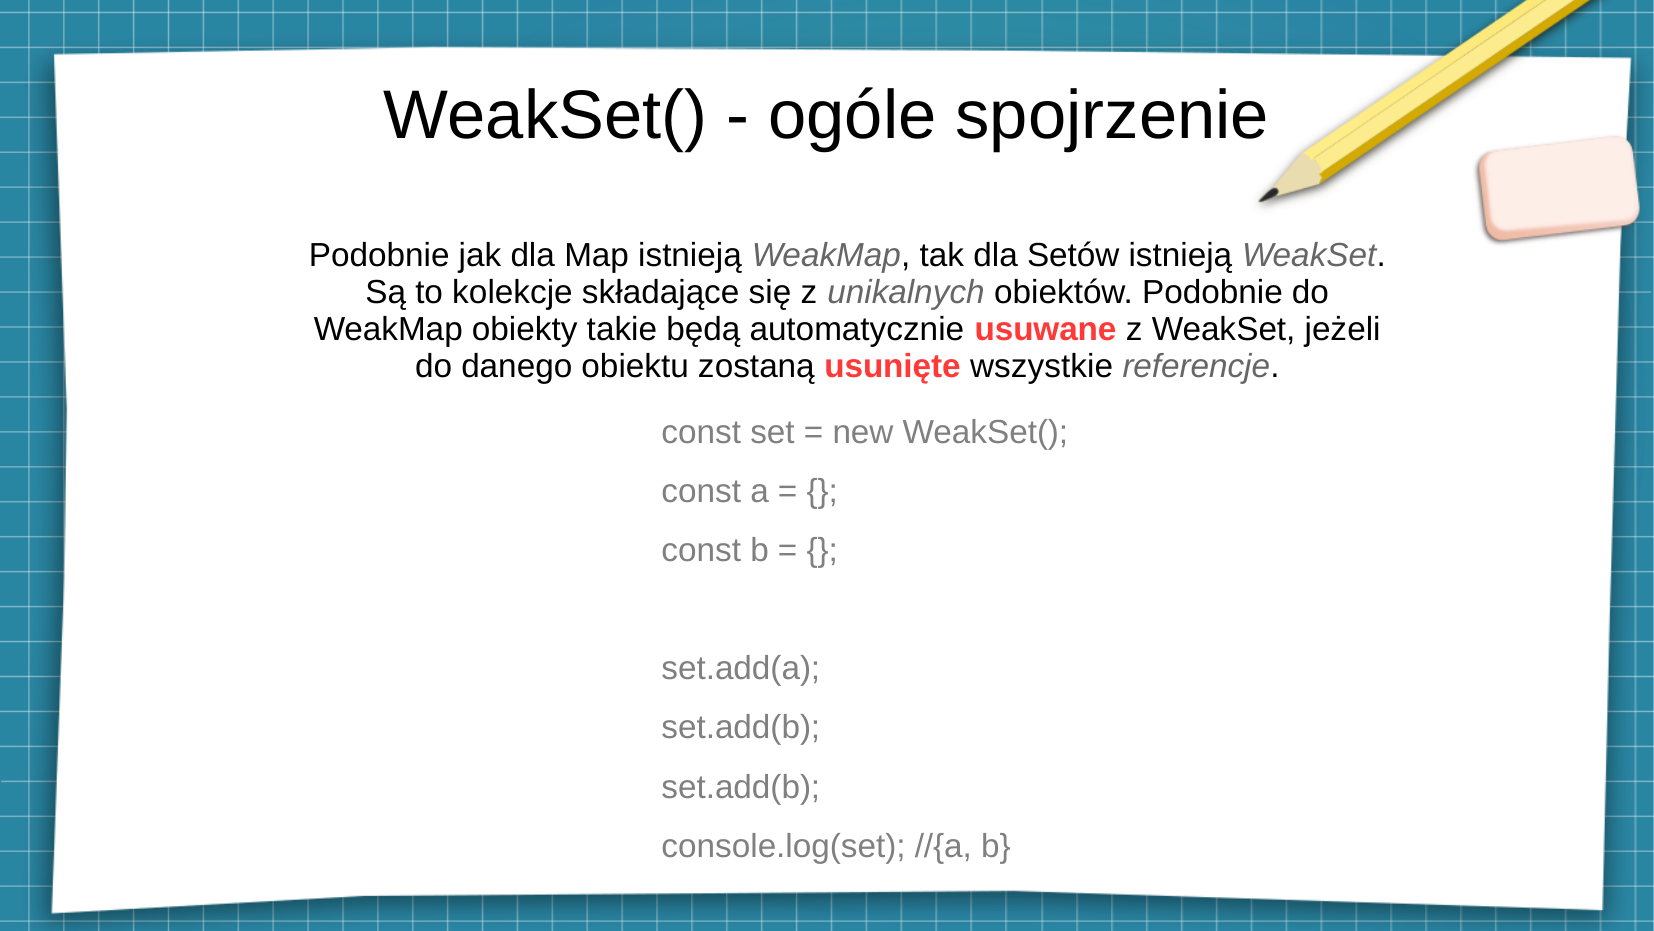

# WeakSet() - ogóle spojrzenie
Podobnie jak dla Map istnieją WeakMap, tak dla Setów istnieją WeakSet. Są to kolekcje składające się z unikalnych obiektów. Podobnie do WeakMap obiekty takie będą automatycznie usuwane z WeakSet, jeżeli do danego obiektu zostaną usunięte wszystkie referencje.
const set = new WeakSet();
const a = {};
const b = {};
set.add(a);
set.add(b);
set.add(b);
console.log(set); //{a, b}